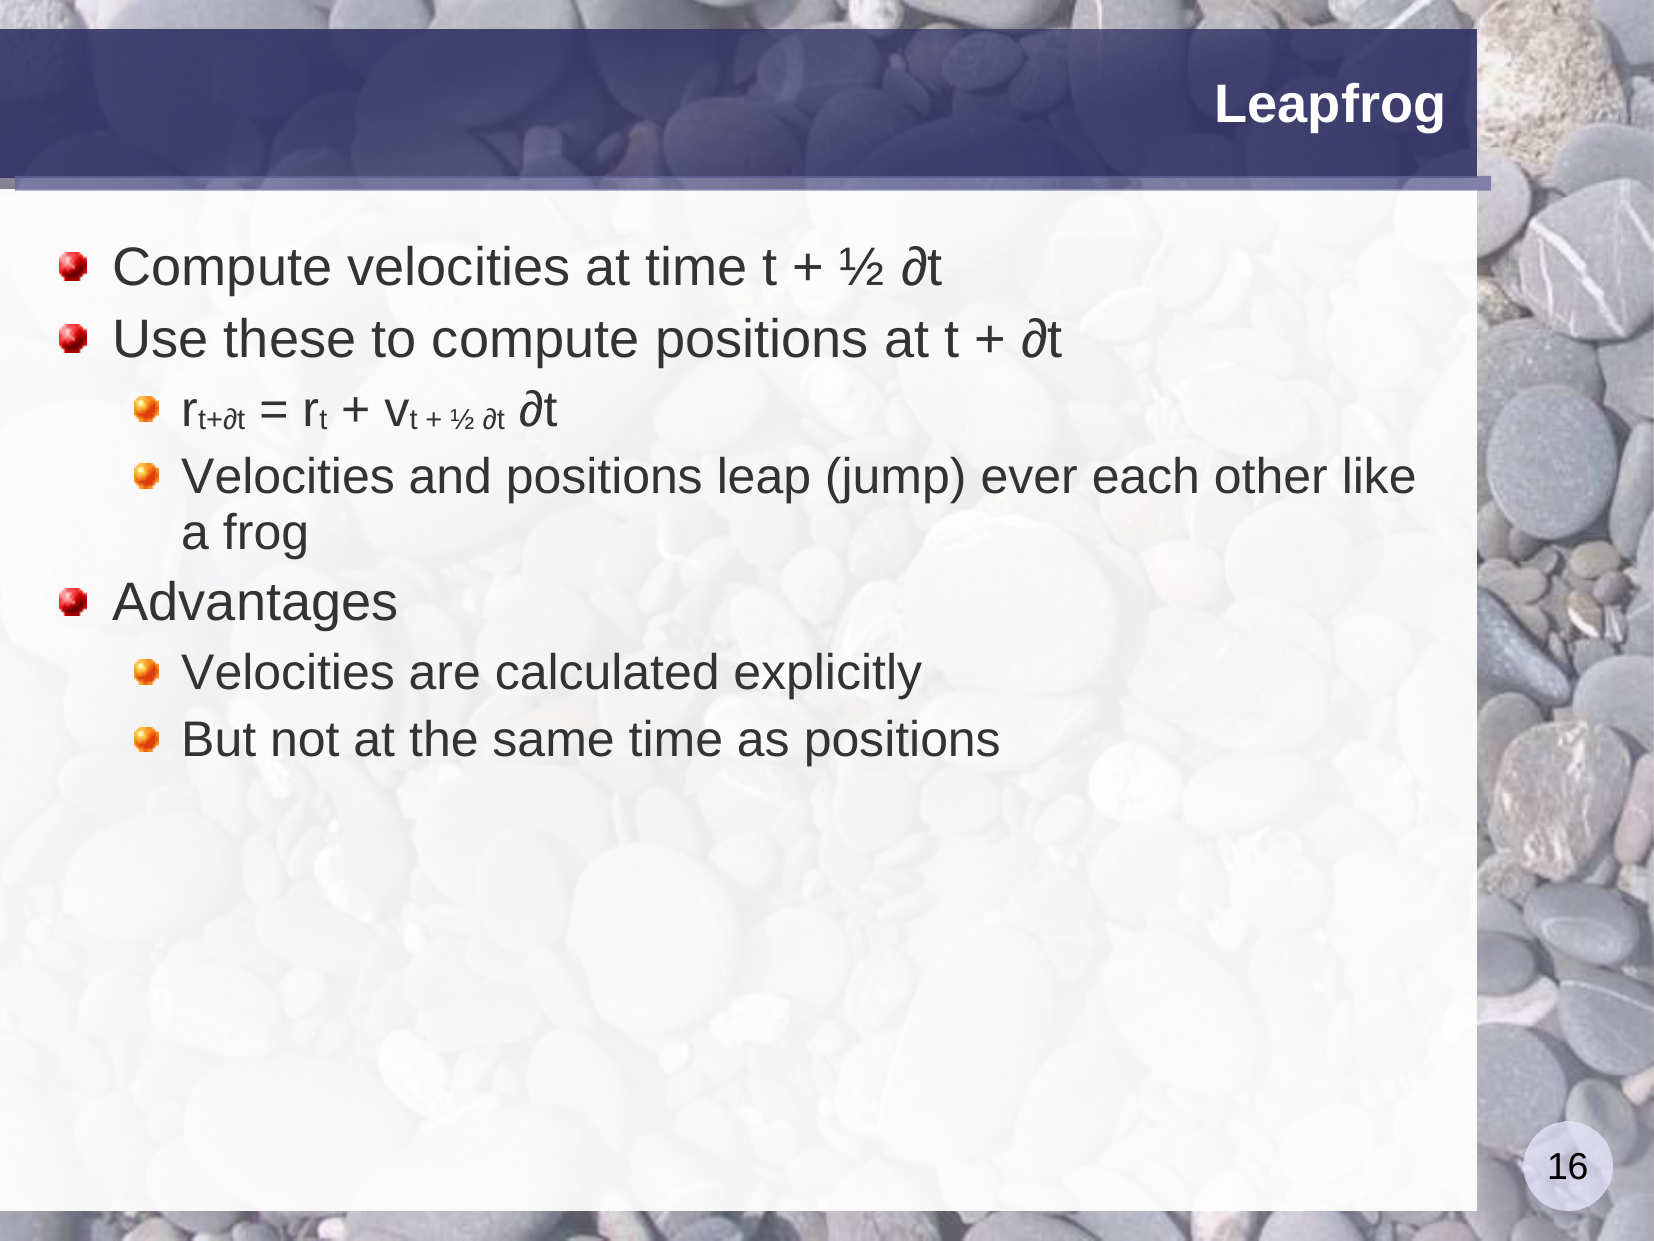

# Leapfrog
Compute velocities at time t + ½ ∂t
Use these to compute positions at t + ∂t
rt+∂t = rt + vt + ½ ∂t ∂t
Velocities and positions leap (jump) ever each other like a frog
Advantages
Velocities are calculated explicitly
But not at the same time as positions